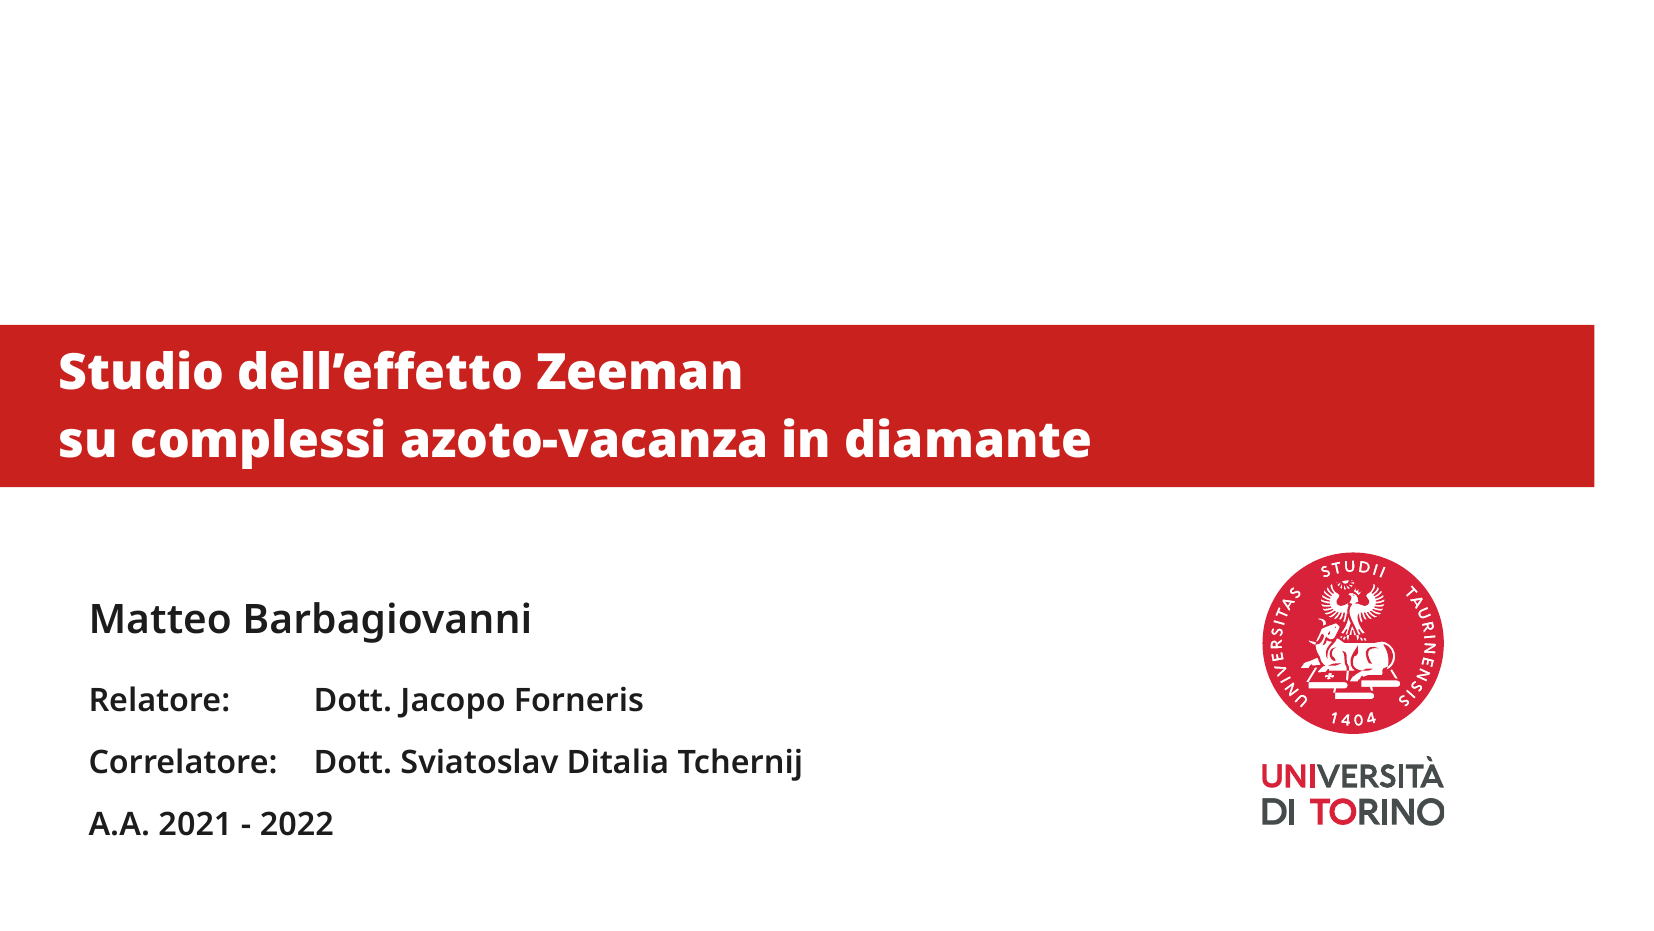

# Studio dell’effetto Zeeman su complessi azoto-vacanza in diamante
Matteo Barbagiovanni
Relatore: 	Dott. Jacopo Forneris
Correlatore: 	Dott. Sviatoslav Ditalia Tchernij
A.A. 2021 - 2022